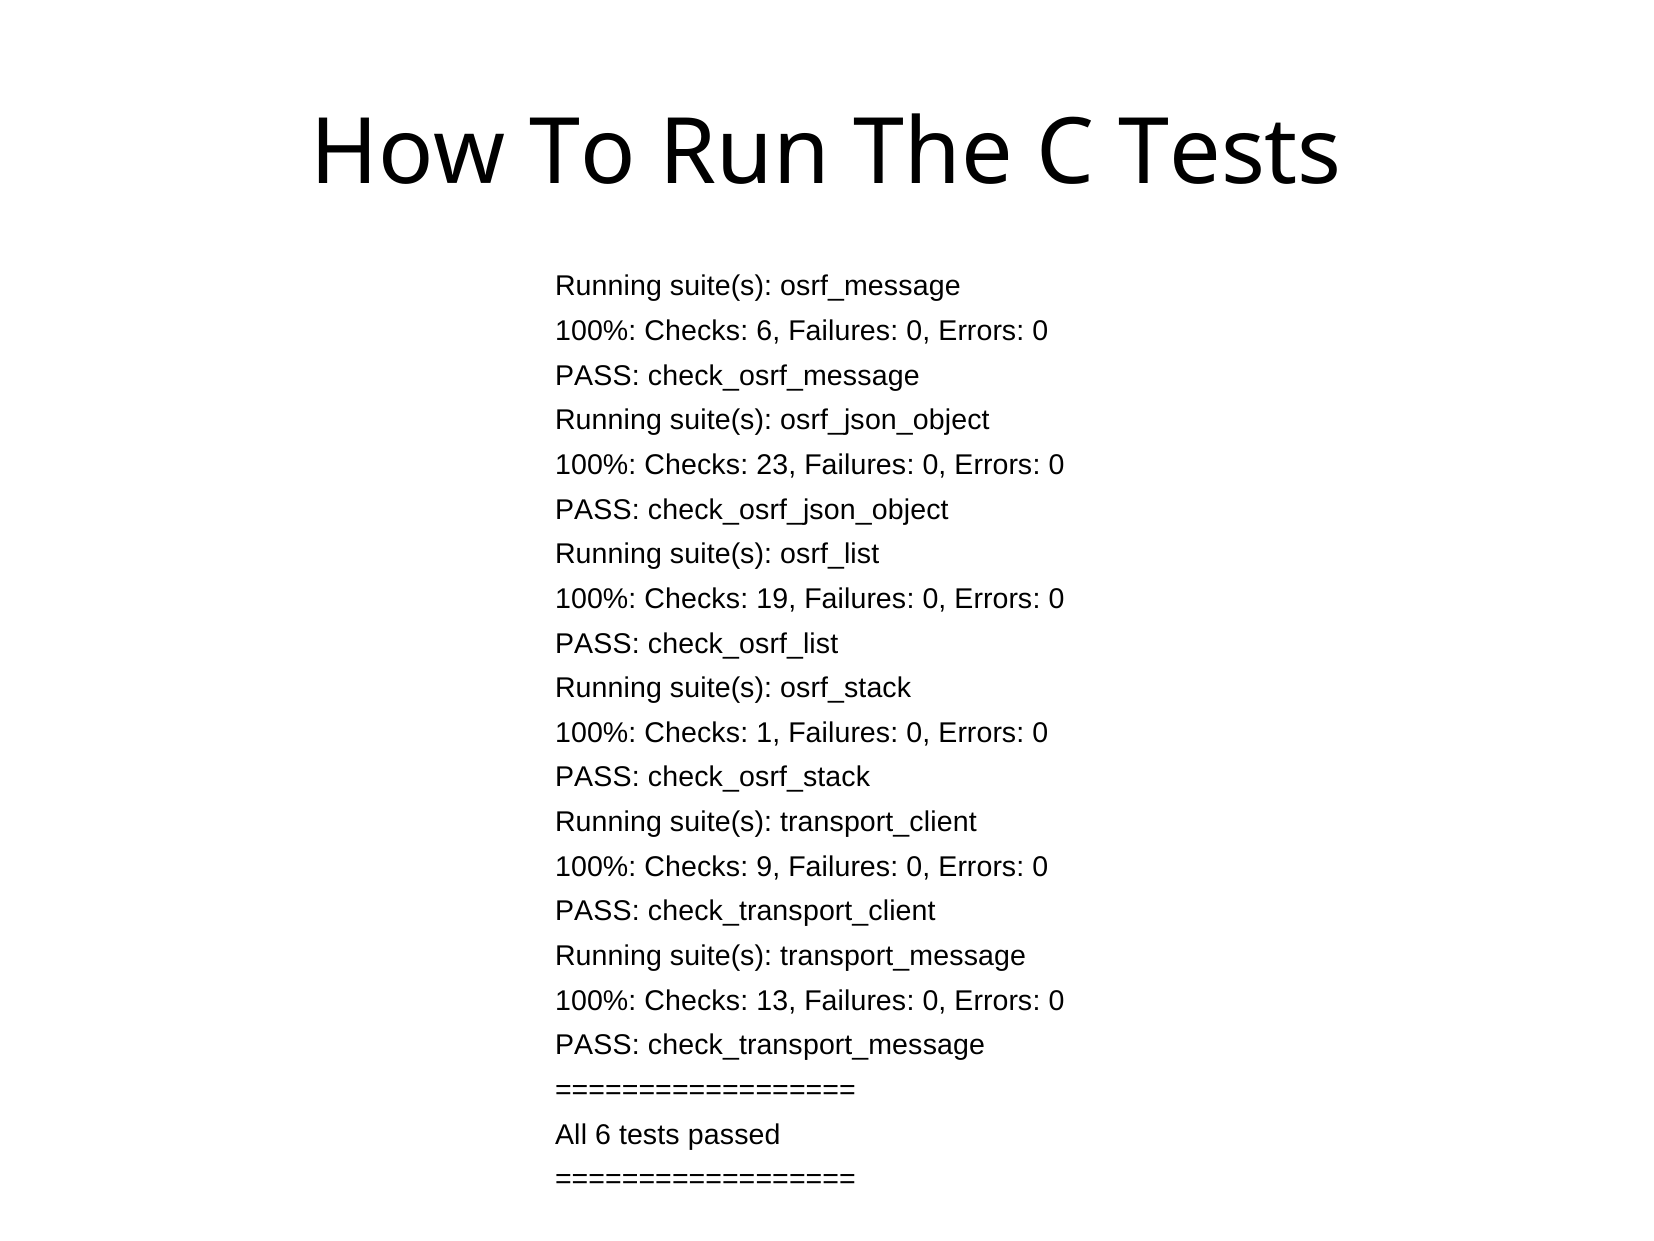

# How To Run The C Tests
Running suite(s): osrf_message
100%: Checks: 6, Failures: 0, Errors: 0
PASS: check_osrf_message
Running suite(s): osrf_json_object
100%: Checks: 23, Failures: 0, Errors: 0
PASS: check_osrf_json_object
Running suite(s): osrf_list
100%: Checks: 19, Failures: 0, Errors: 0
PASS: check_osrf_list
Running suite(s): osrf_stack
100%: Checks: 1, Failures: 0, Errors: 0
PASS: check_osrf_stack
Running suite(s): transport_client
100%: Checks: 9, Failures: 0, Errors: 0
PASS: check_transport_client
Running suite(s): transport_message
100%: Checks: 13, Failures: 0, Errors: 0
PASS: check_transport_message
==================
All 6 tests passed
==================